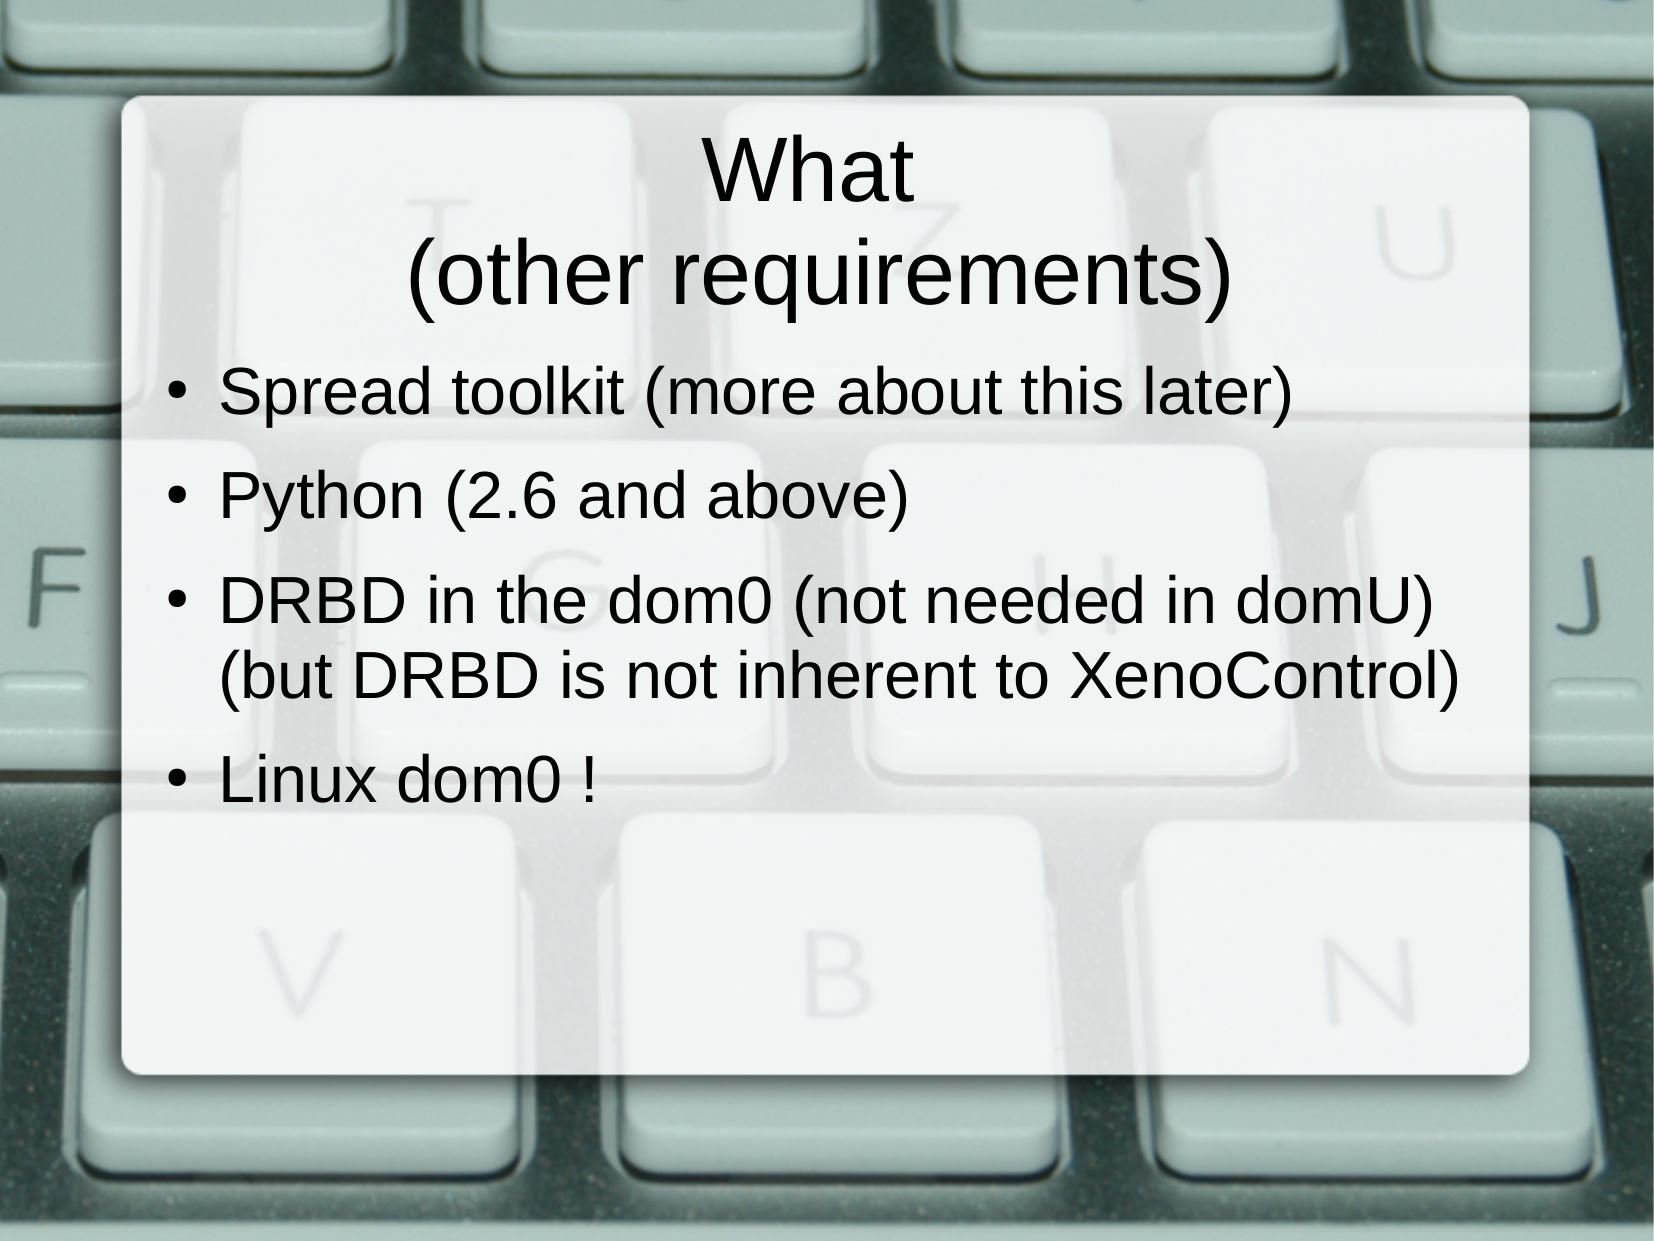

# What (other requirements)
Spread toolkit (more about this later)
Python (2.6 and above)
DRBD in the dom0 (not needed in domU)
(but DRBD is not inherent to XenoControl)
Linux dom0 !